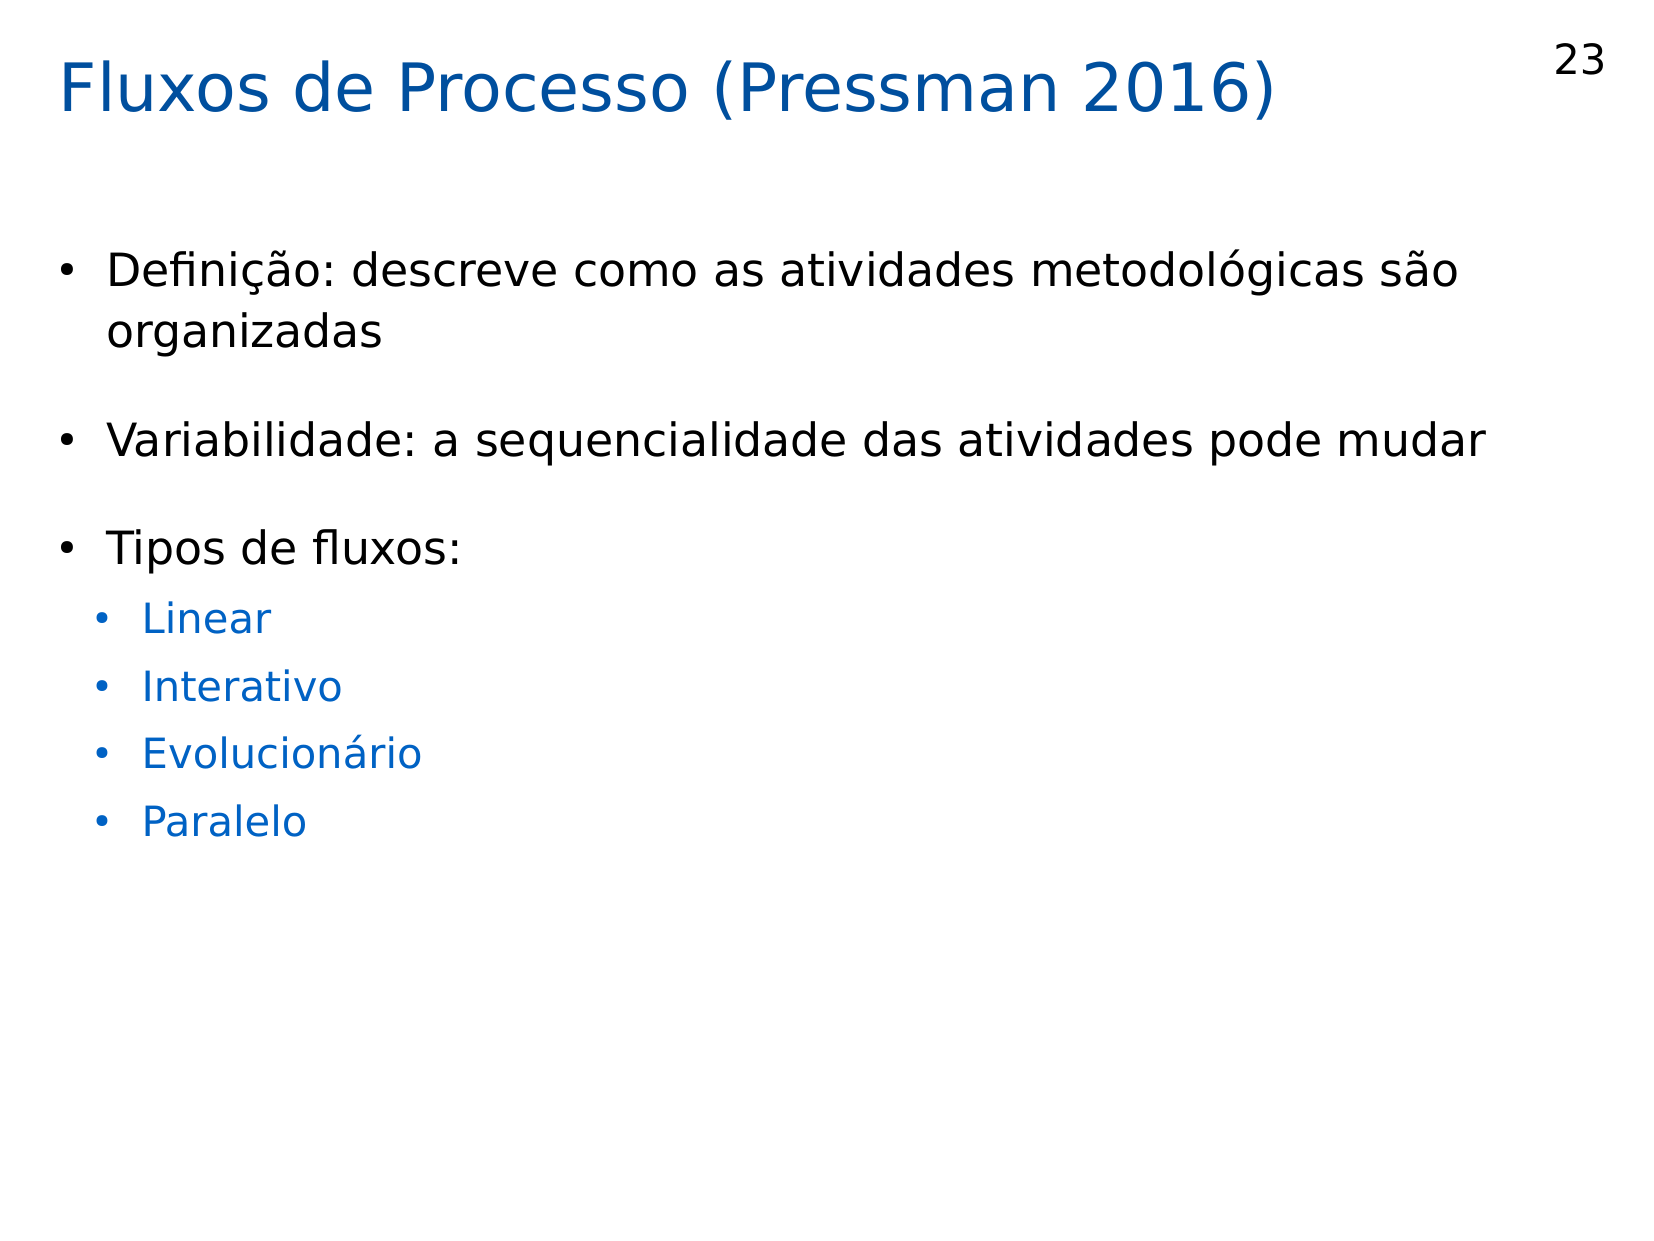

# Fluxos de Processo (Pressman 2016)
23
Definição: descreve como as atividades metodológicas são organizadas
Variabilidade: a sequencialidade das atividades pode mudar
Tipos de fluxos:
Linear
Interativo
Evolucionário
Paralelo